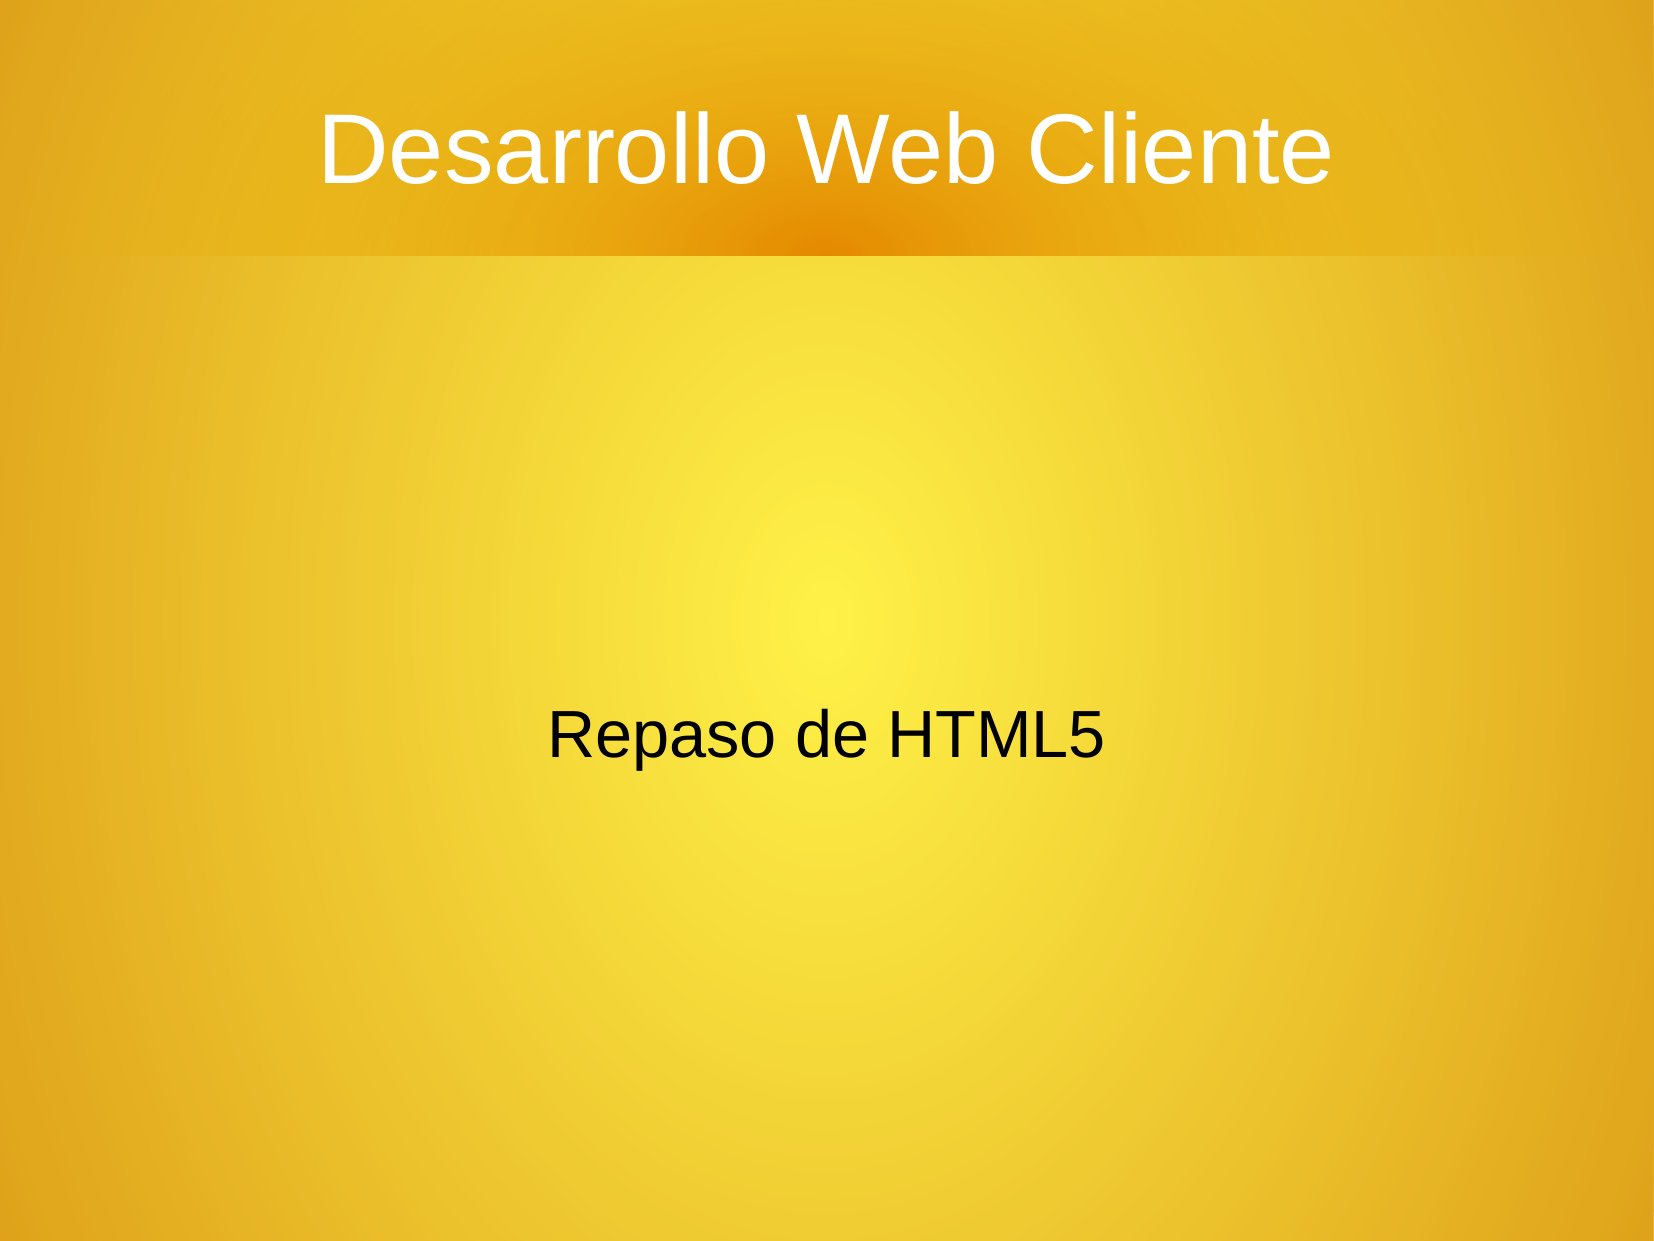

# Desarrollo Web Cliente
Repaso de HTML5